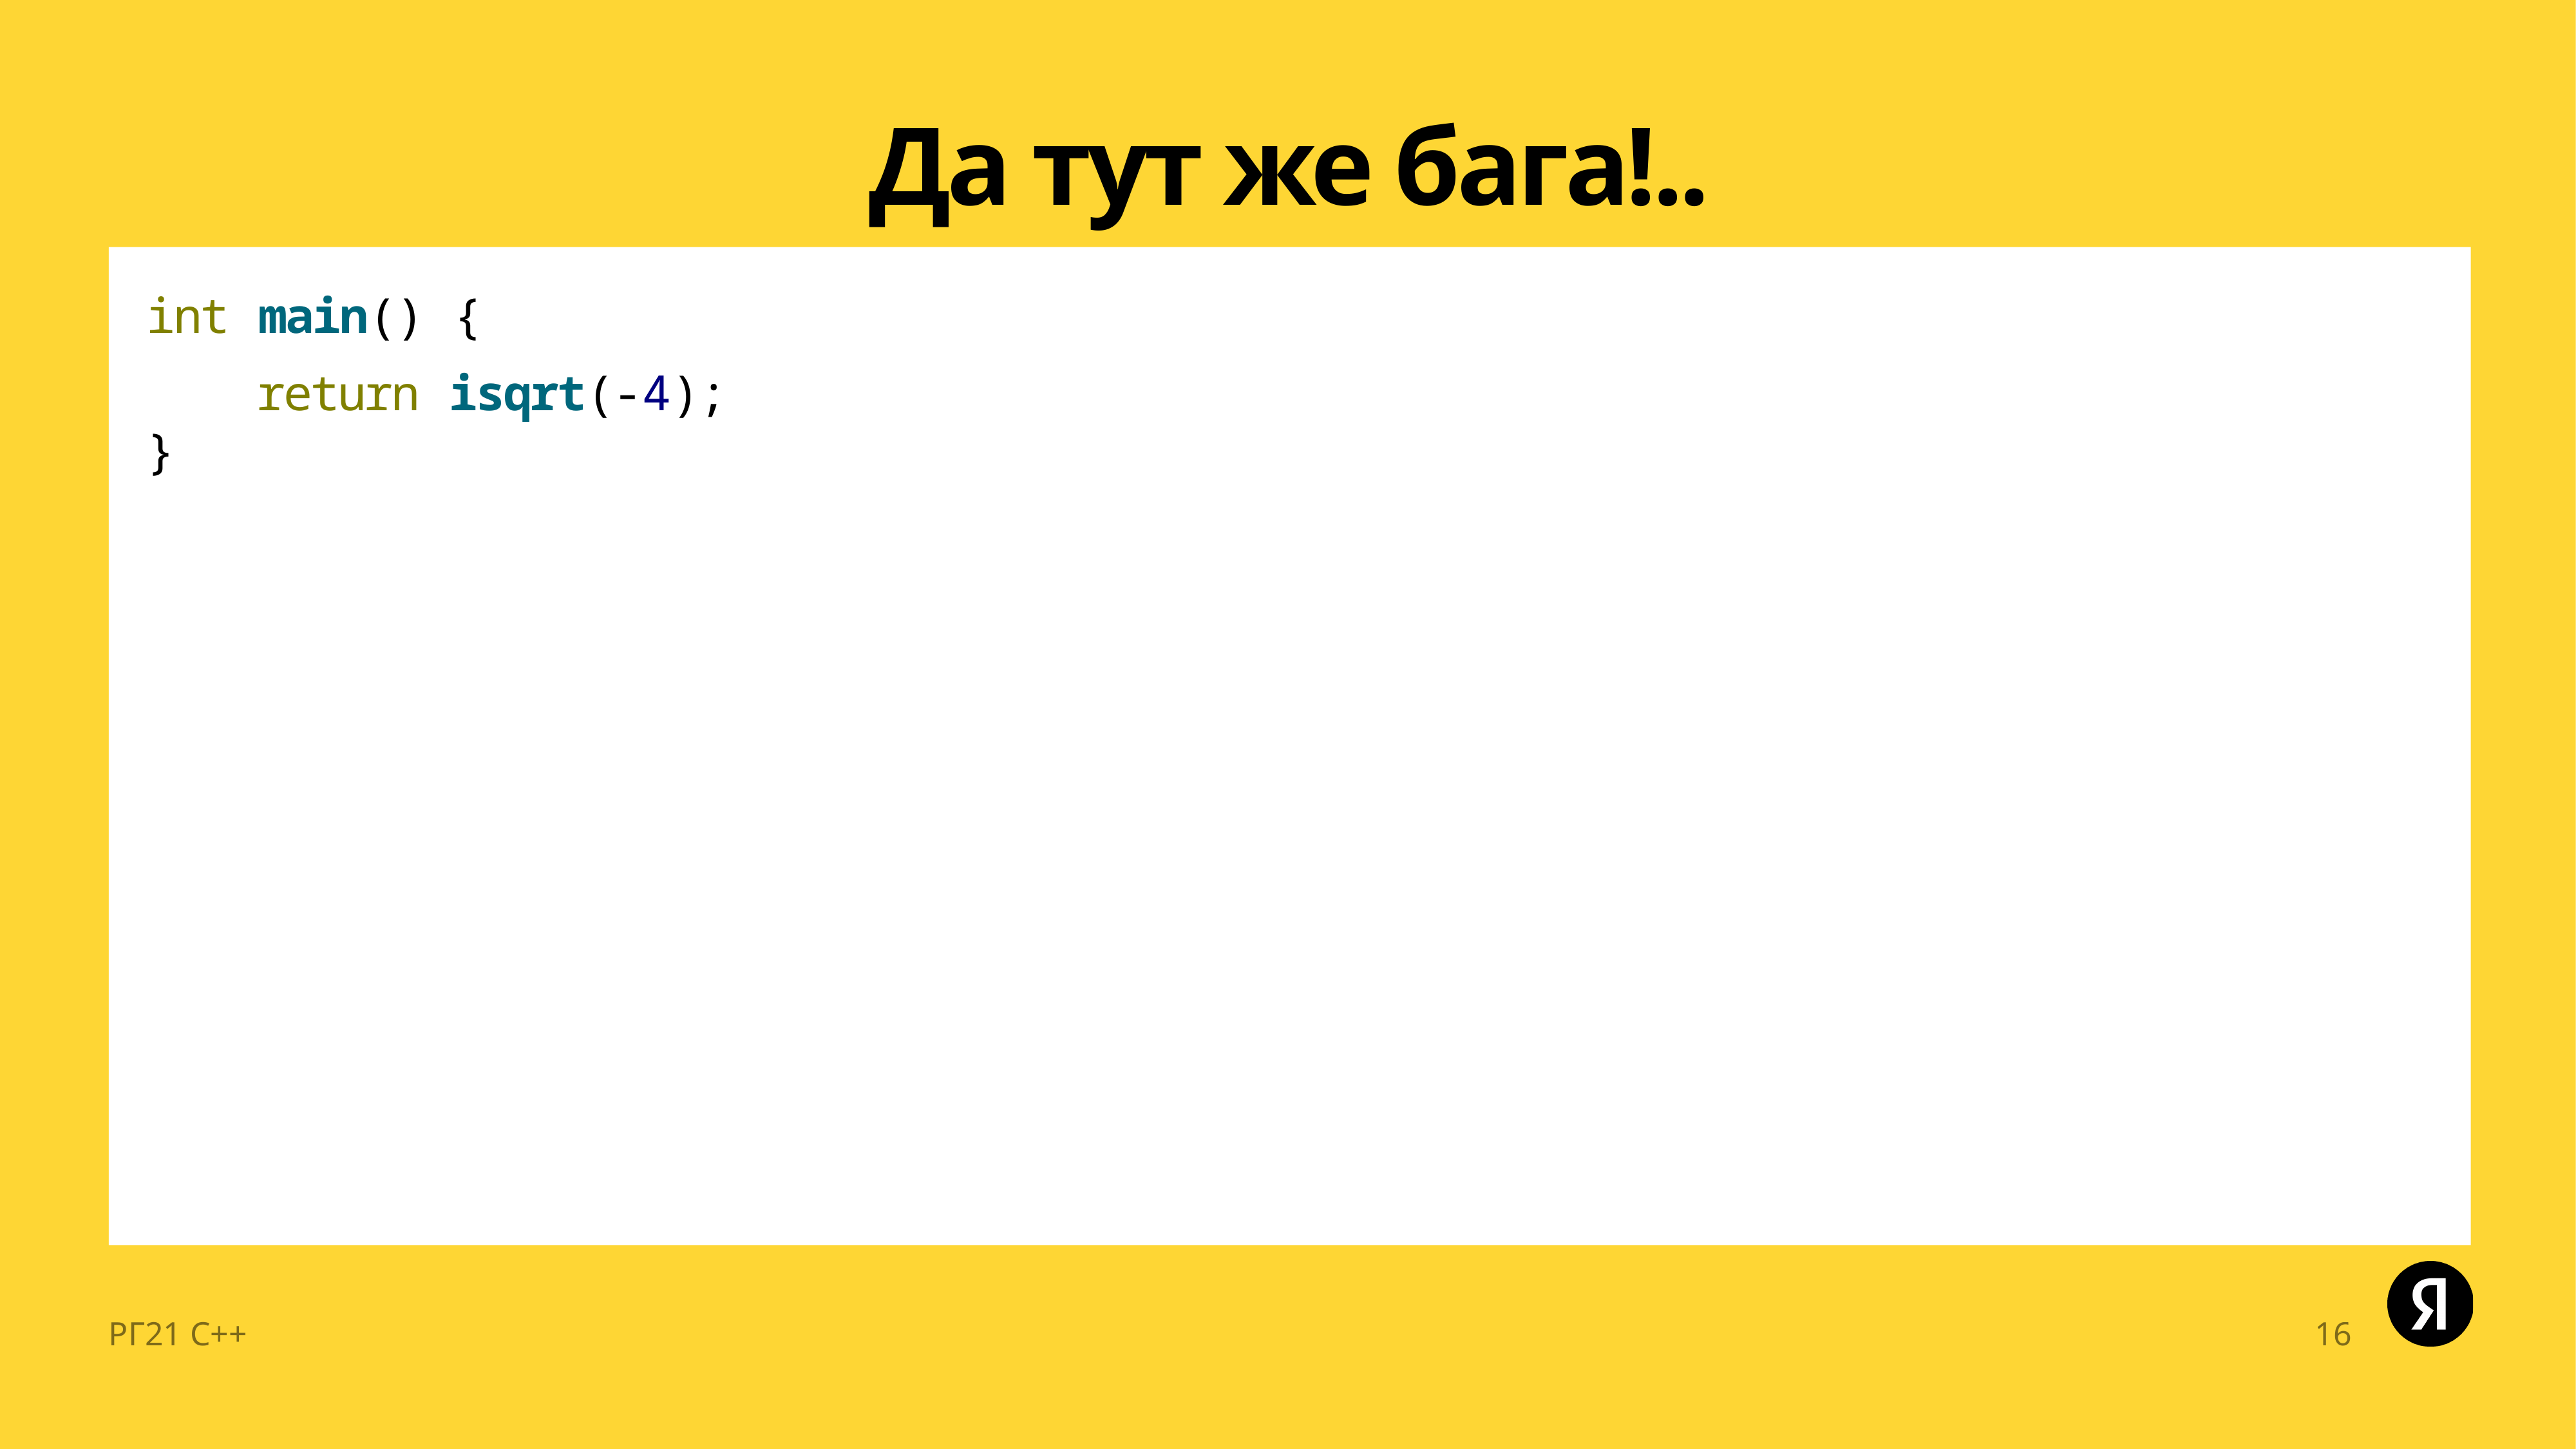

Да тут же бага!..
# int main() {
 return isqrt(-4);
}
РГ21 C++
16